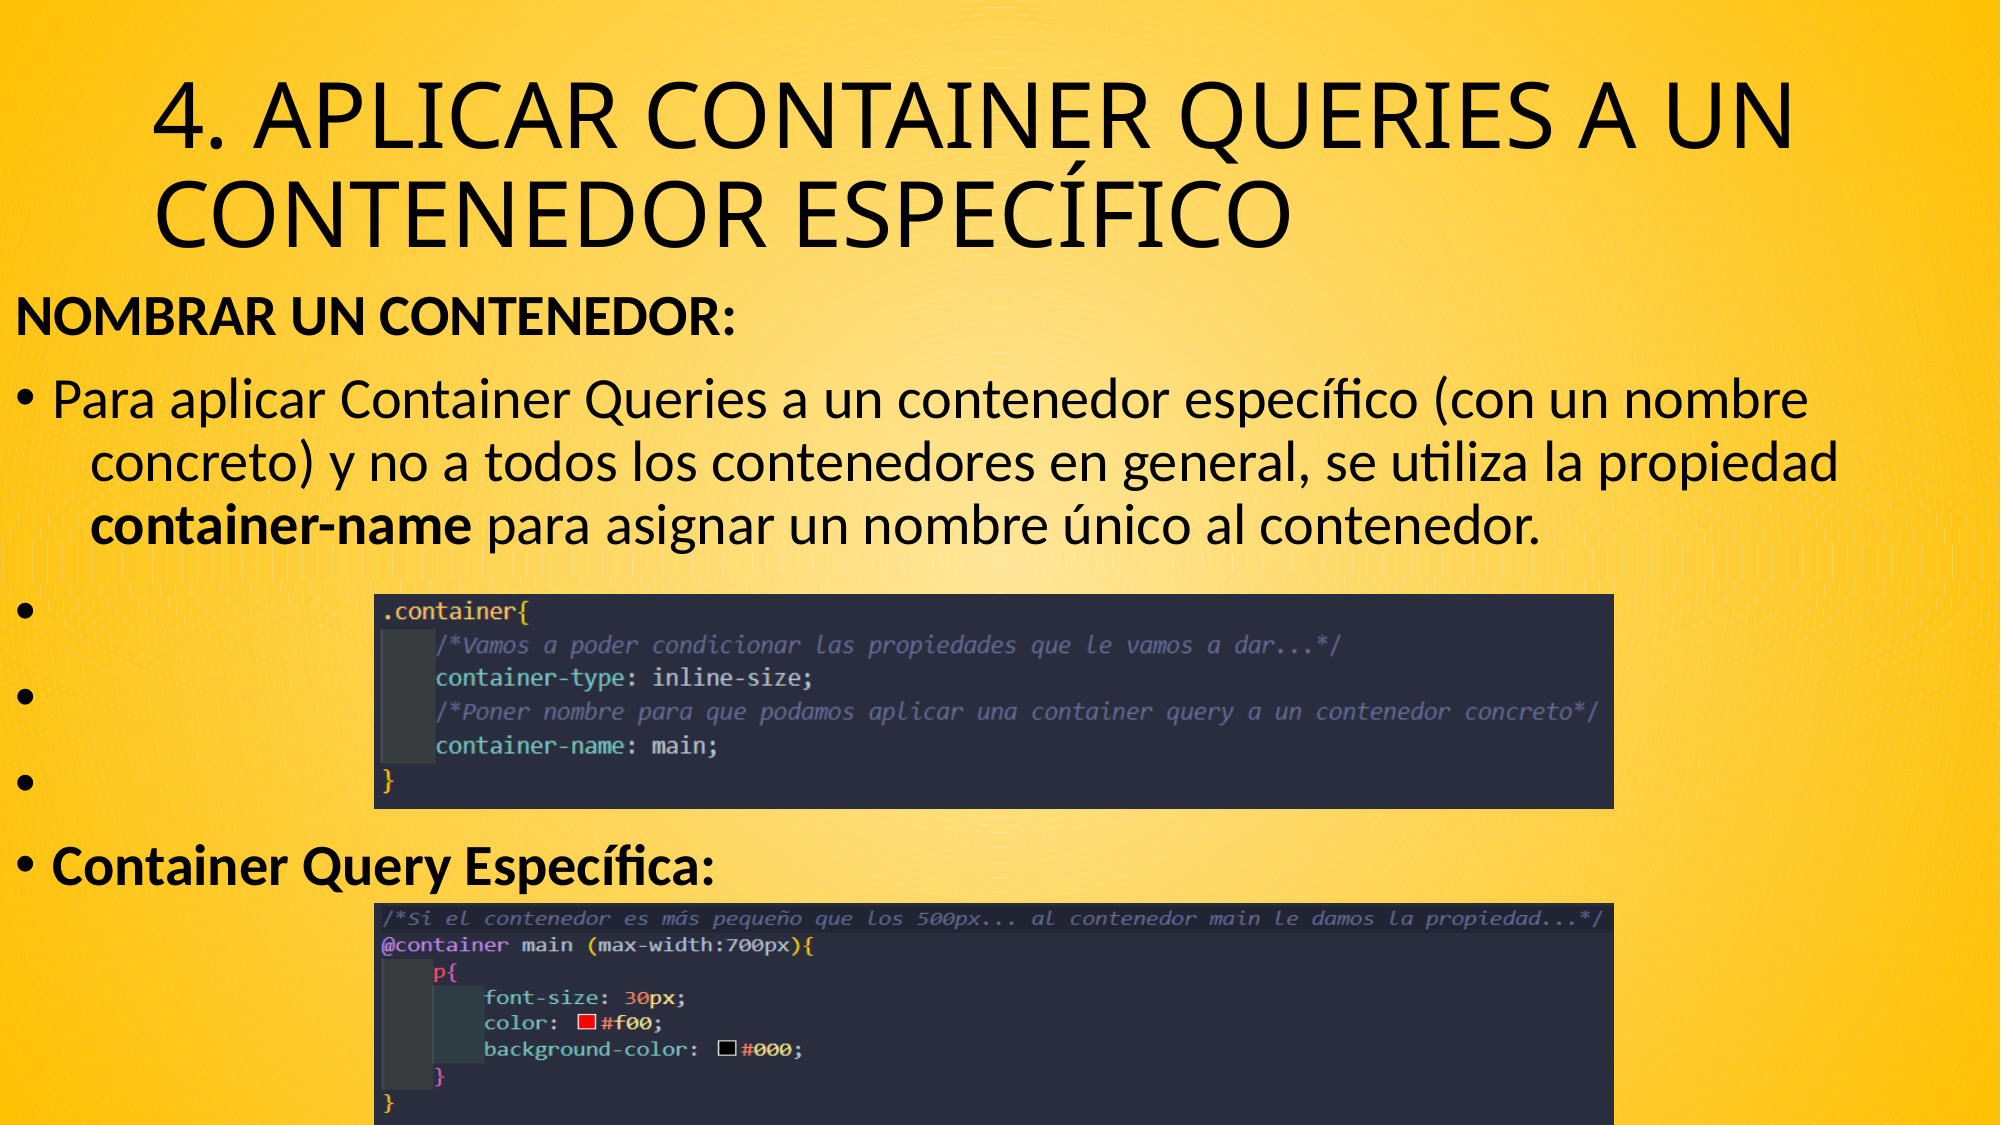

# 4. APLICAR CONTAINER QUERIES A UN CONTENEDOR ESPECÍFICO
NOMBRAR UN CONTENEDOR:
Para aplicar Container Queries a un contenedor específico (con un nombre concreto) y no a todos los contenedores en general, se utiliza la propiedad container-name para asignar un nombre único al contenedor.
Container Query Específica: